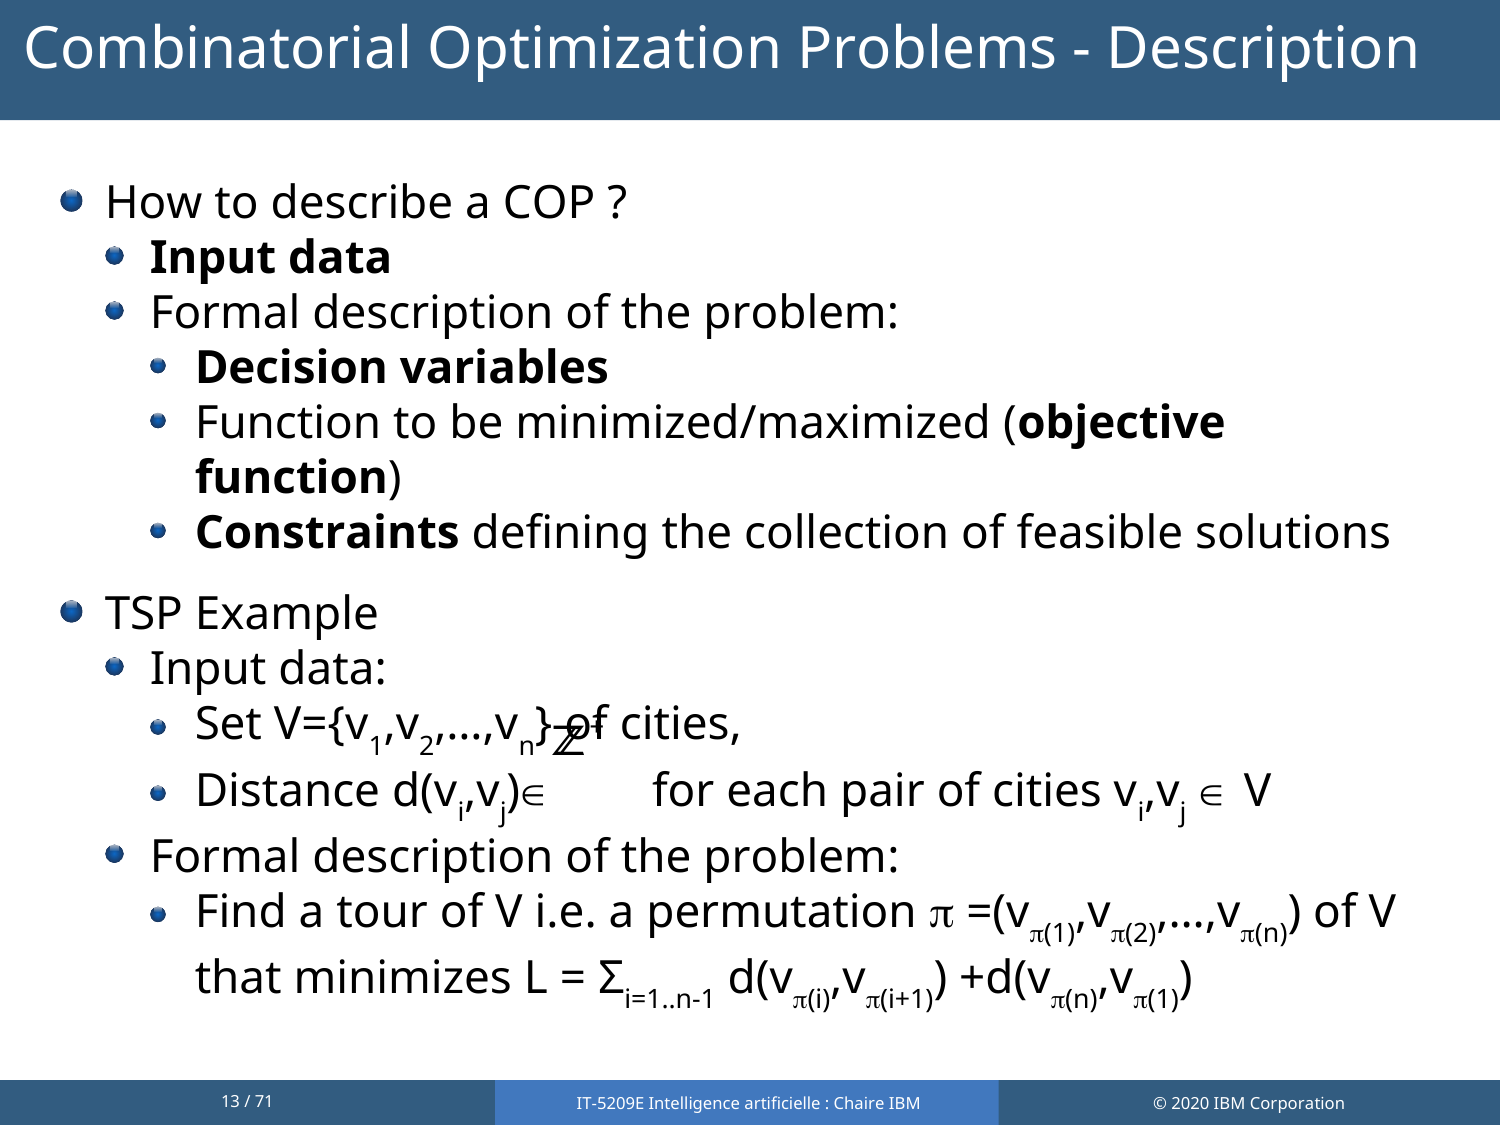

# Combinatorial Optimization Problems - Description
How to describe a COP ?
Input data
Formal description of the problem:
Decision variables
Function to be minimized/maximized (objective function)
Constraints defining the collection of feasible solutions
TSP Example
Input data:
Set V={v1,v2,…,vn} of cities,
Distance d(vi,vj)∈ for each pair of cities vi,vj ∈ V
Formal description of the problem:
Find a tour of V i.e. a permutation π =(vπ(1),vπ(2),…,vπ(n)) of V that minimizes L = Σi=1..n-1 d(vπ(i),vπ(i+1)) +d(vπ(n),vπ(1))